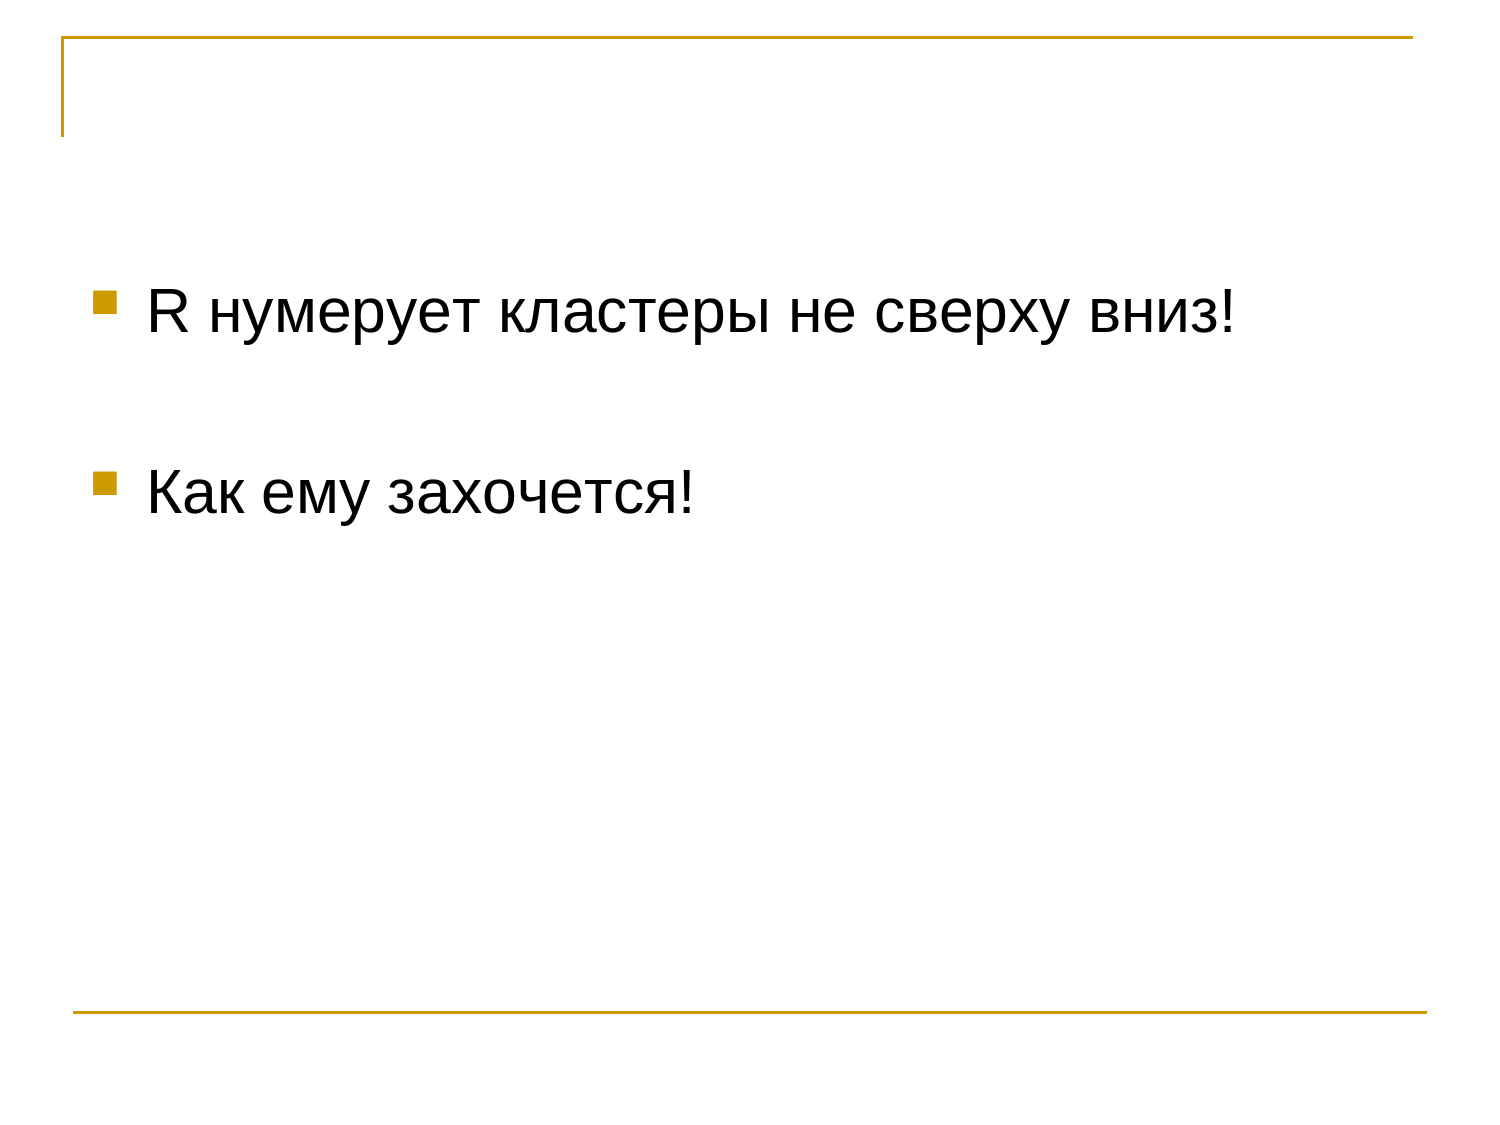

#
R нумерует кластеры не сверху вниз!
Как ему захочется!